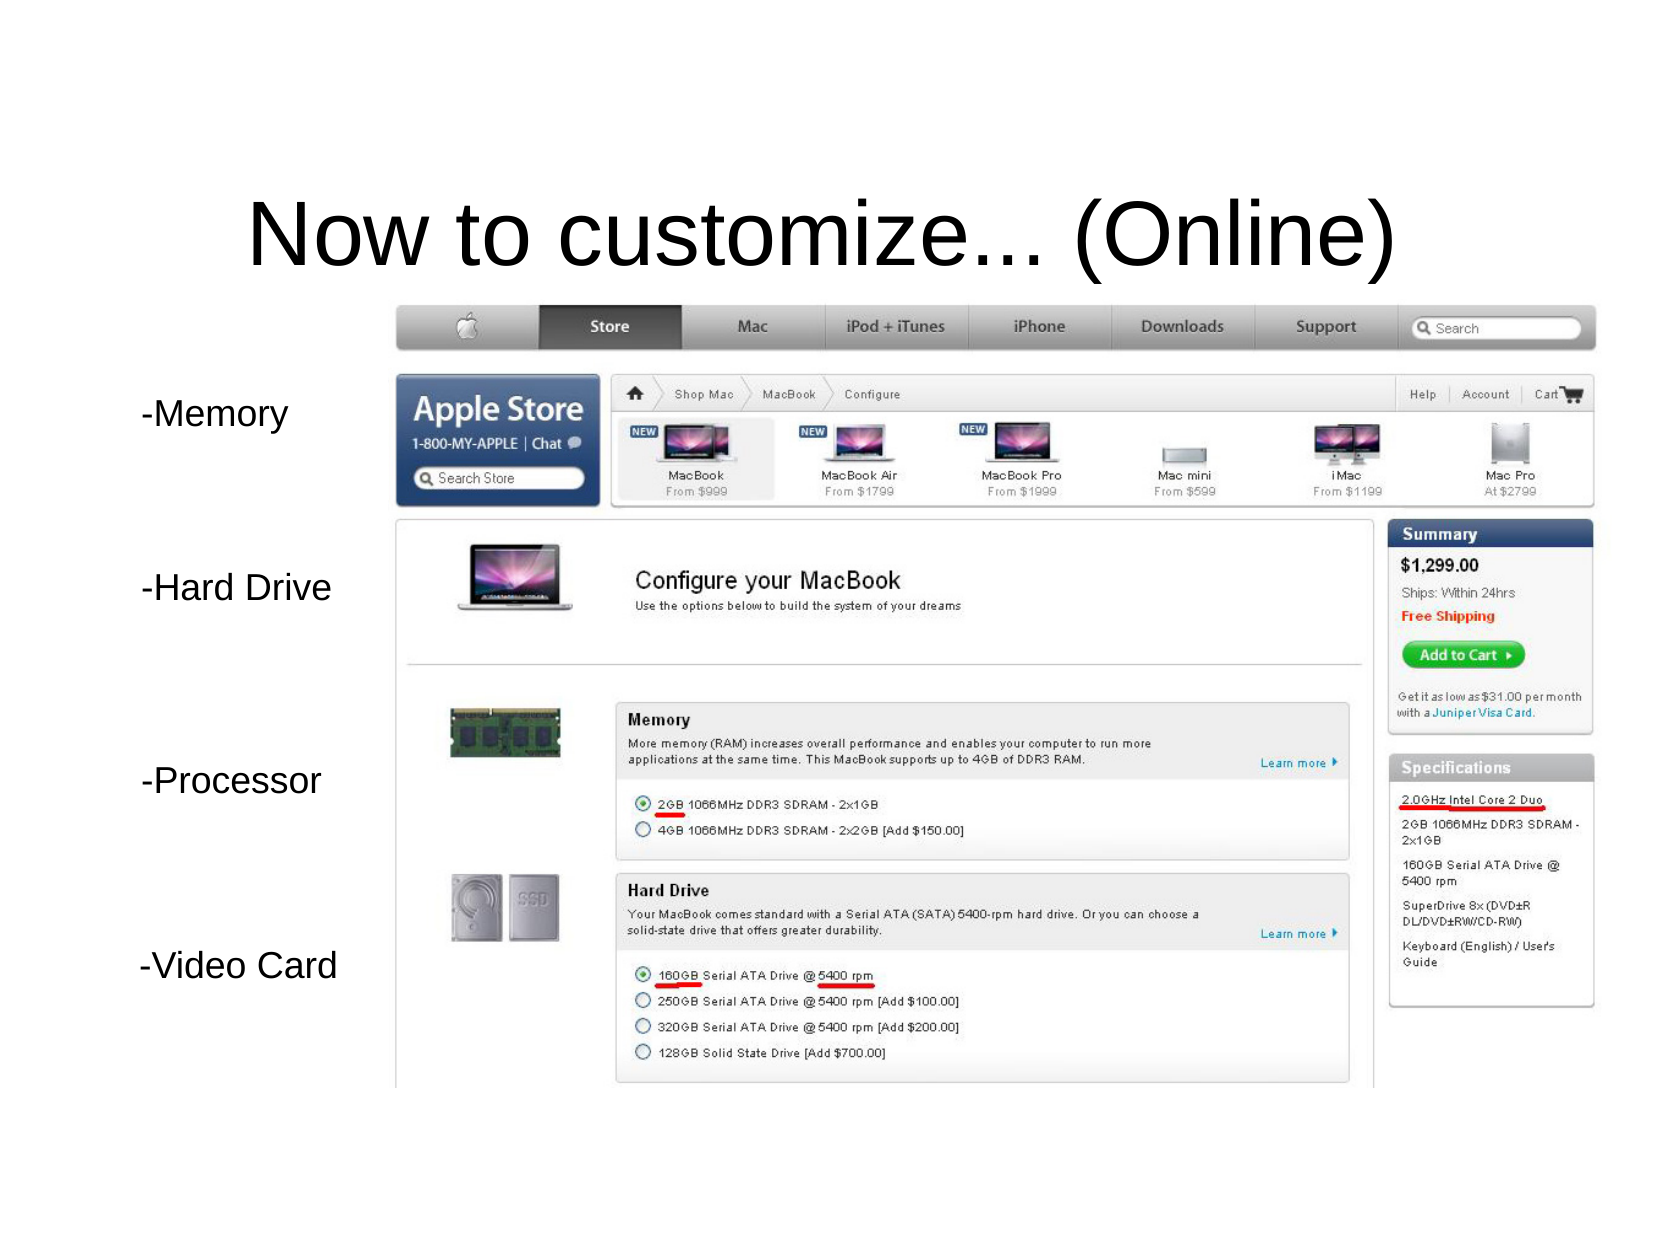

# Now to customize... (Online)
-Memory
-Hard Drive
-Processor
-Video Card